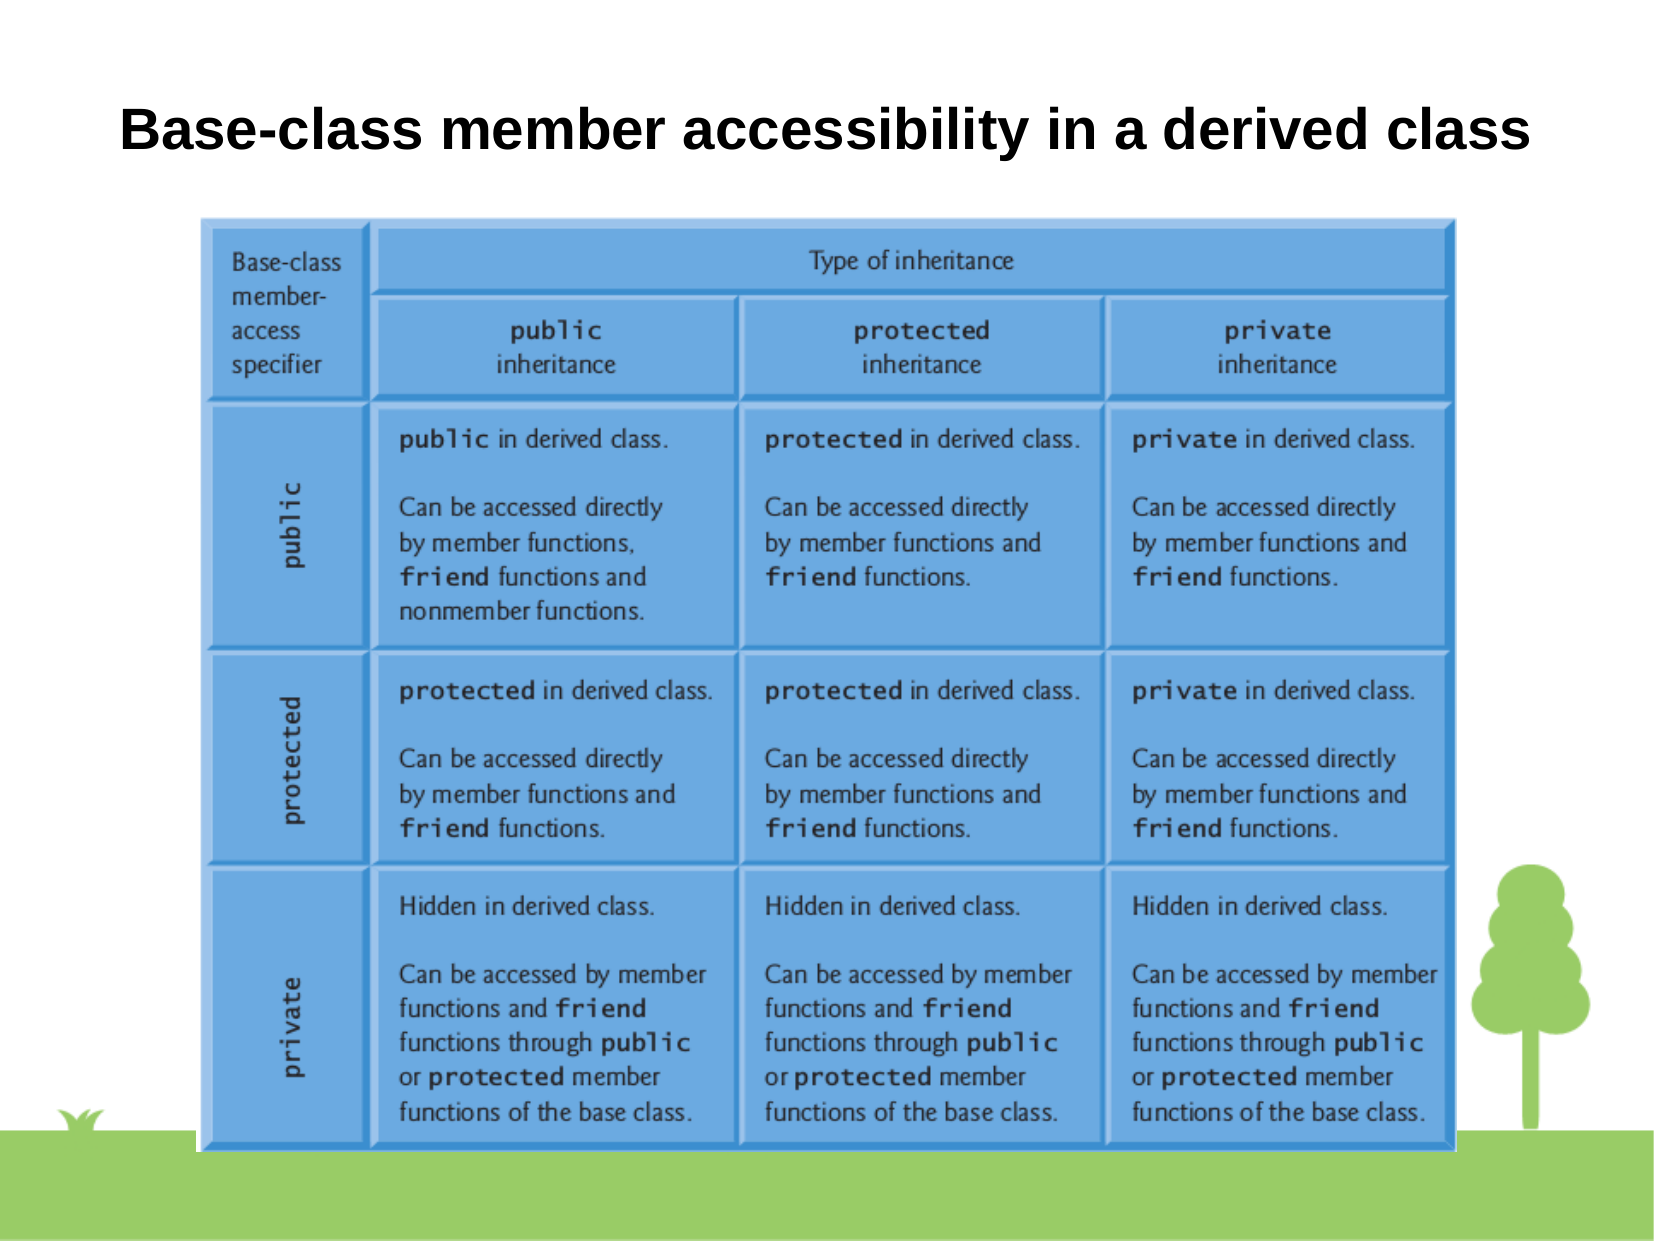

# Base-class member accessibility in a derived class